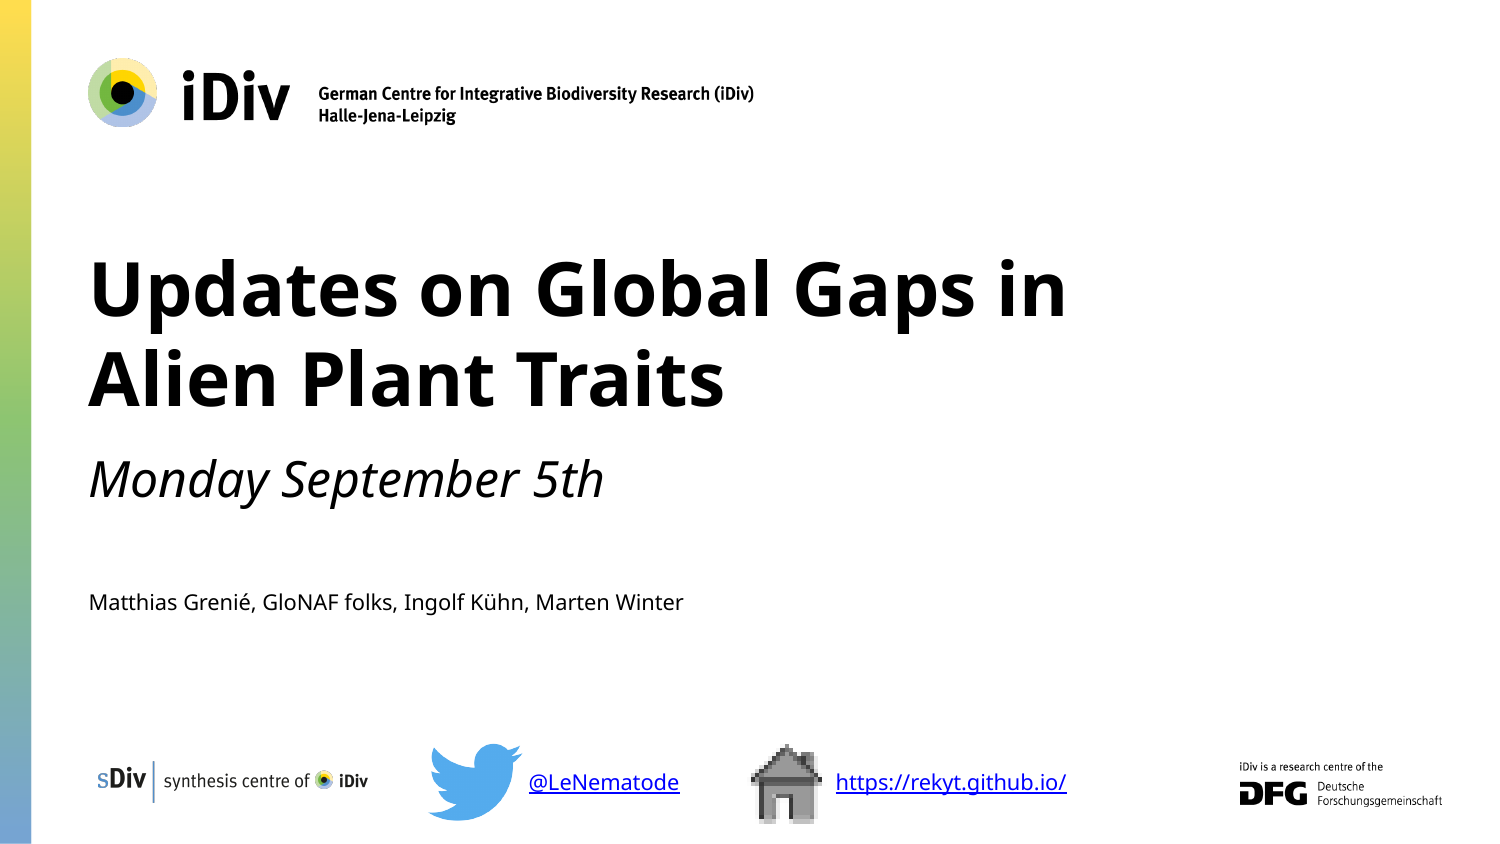

Updates on Global Gaps in Alien Plant Traits
# Monday September 5th
Matthias Grenié, GloNAF folks, Ingolf Kühn, Marten Winter
https://rekyt.github.io/
@LeNematode